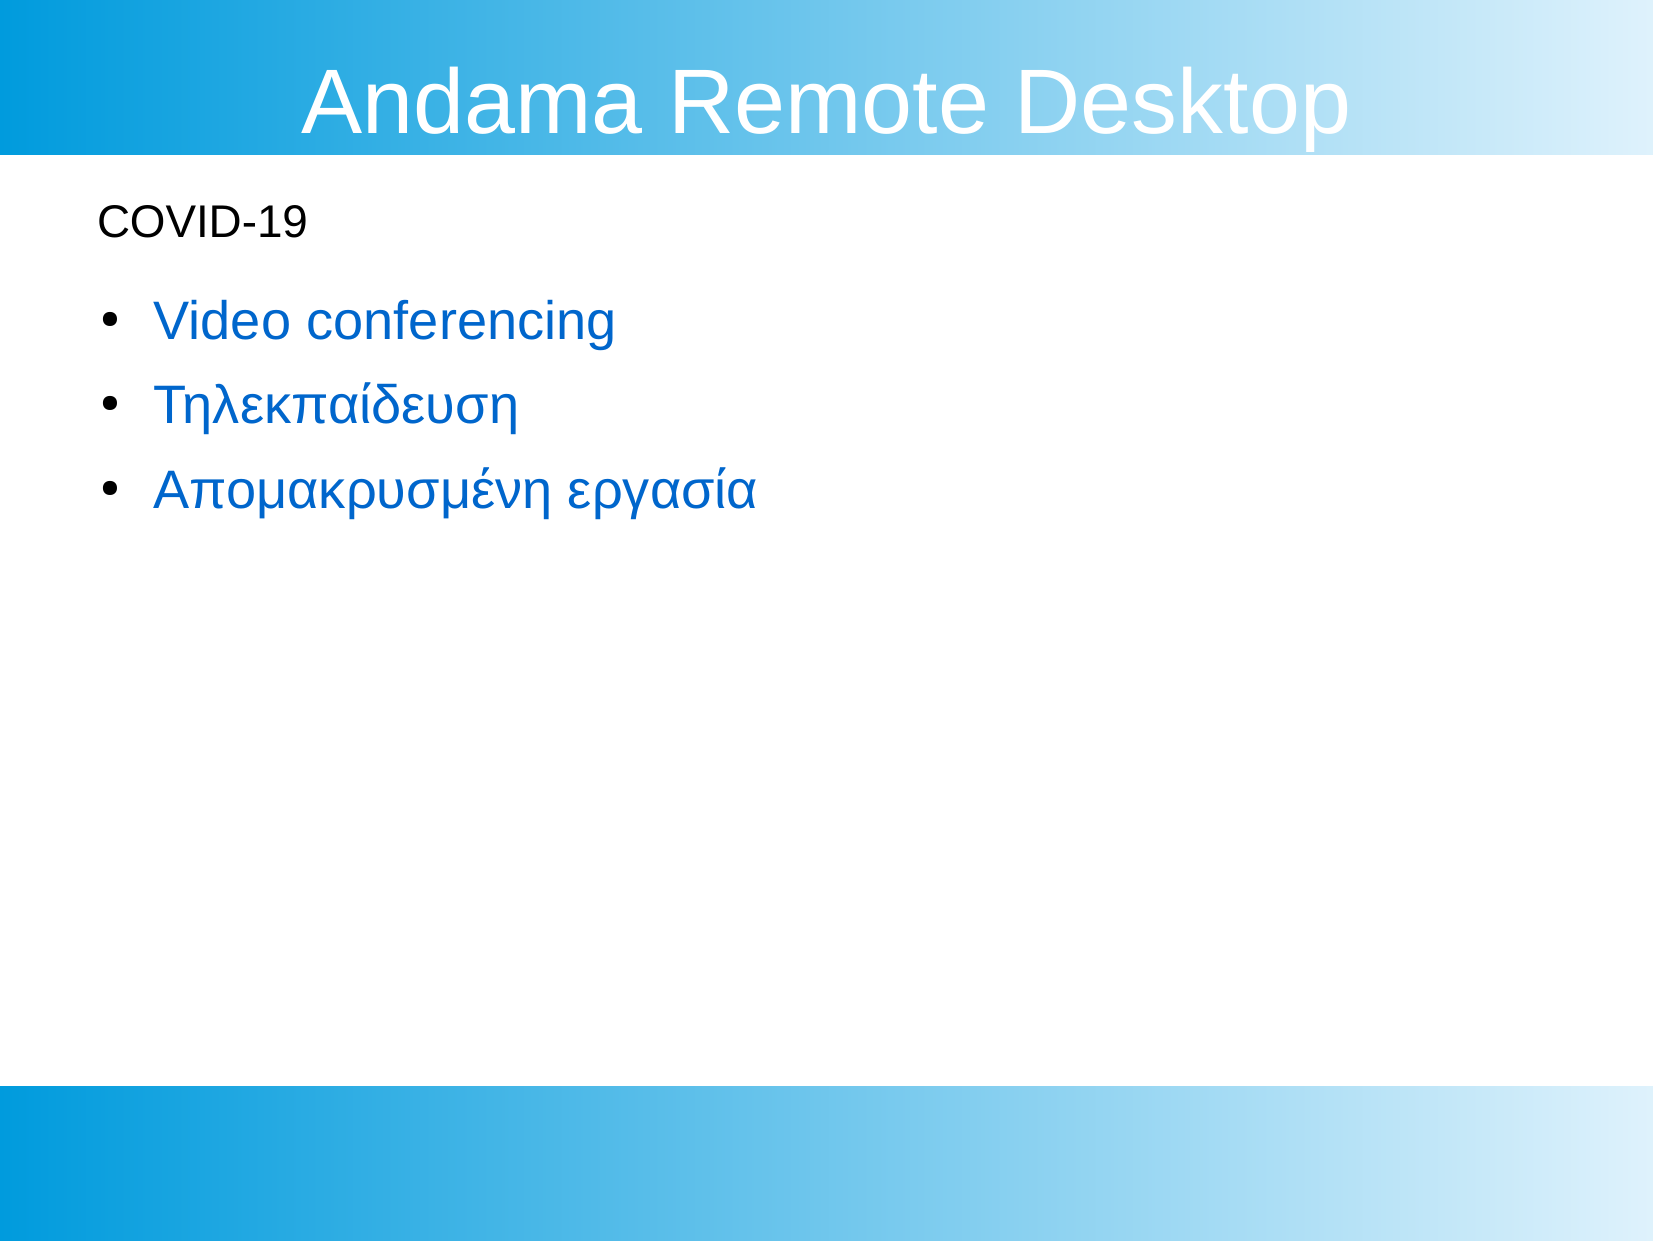

# Andama Remote Desktop
COVID-19
Video conferencing
Τηλεκπαίδευση
Απομακρυσμένη εργασία